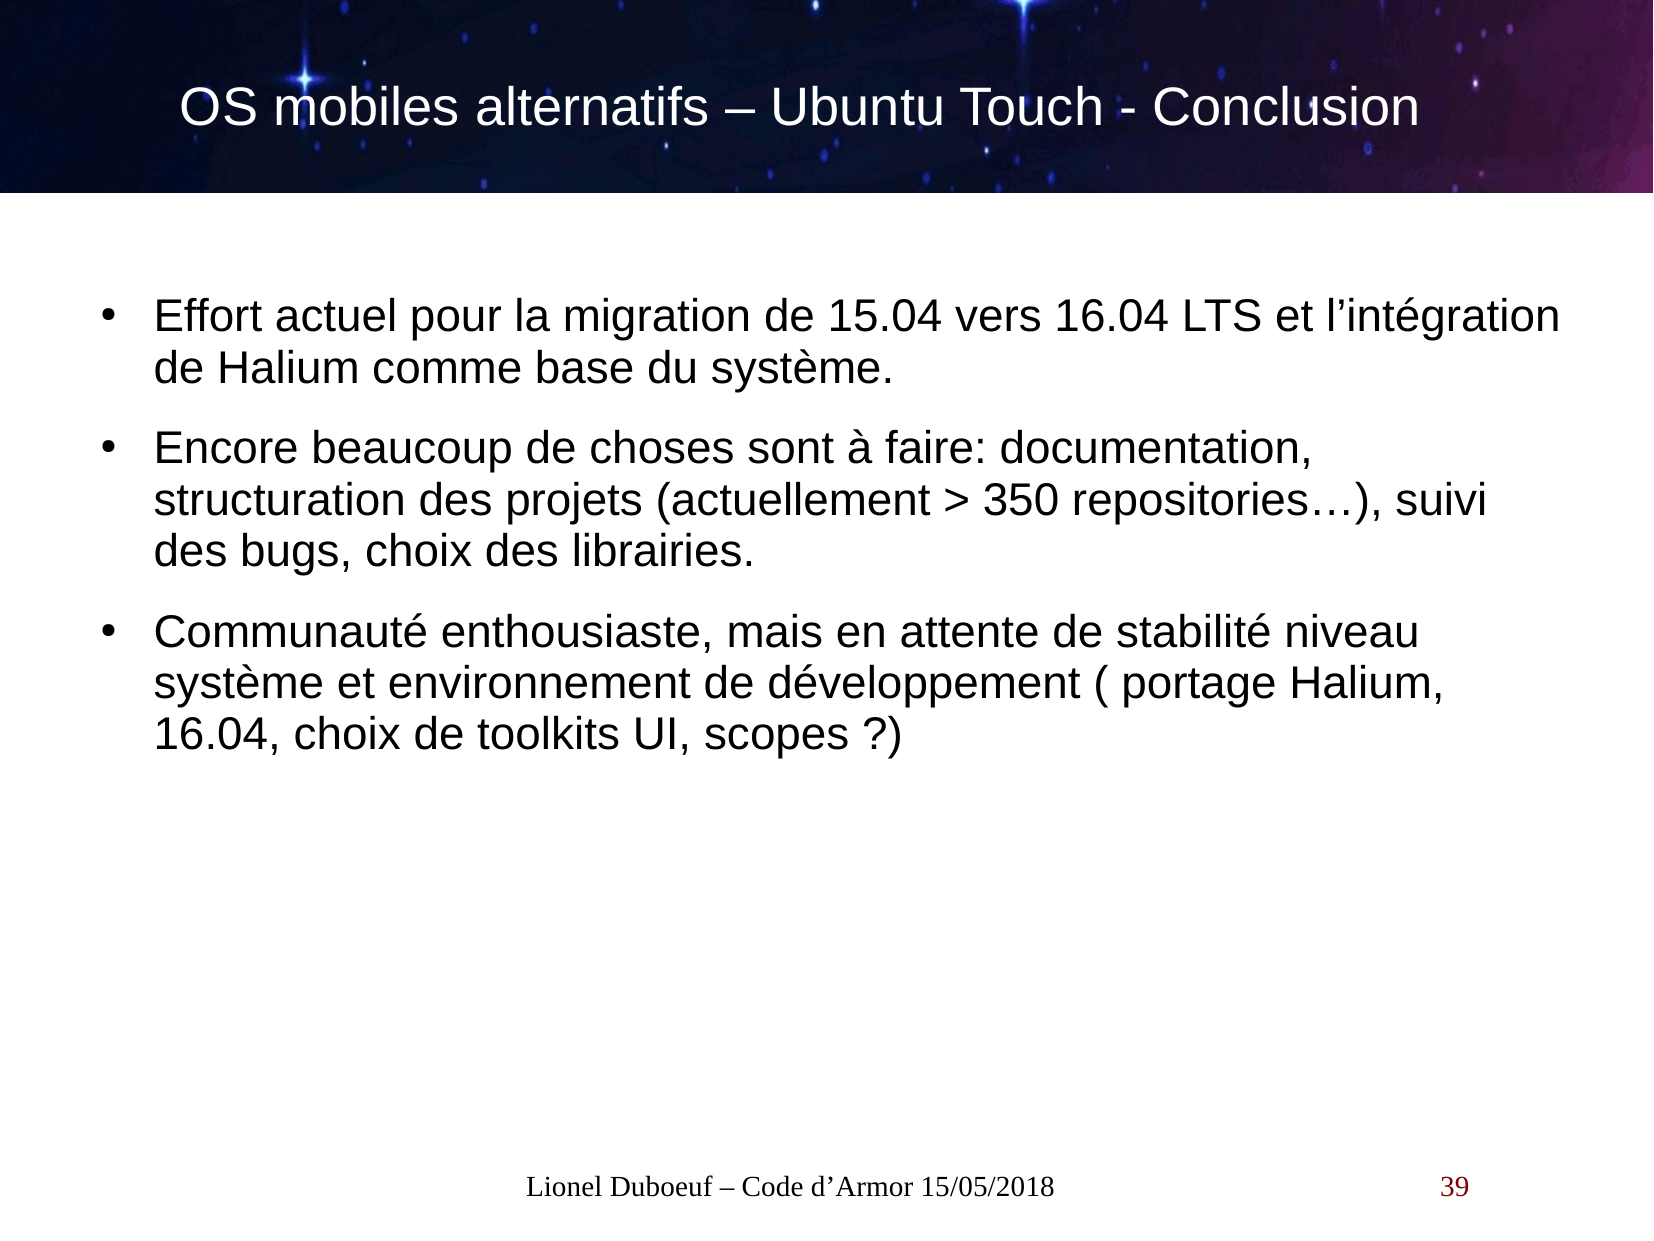

# OS mobiles alternatifs – Ubuntu Touch - Conclusion
Effort actuel pour la migration de 15.04 vers 16.04 LTS et l’intégration de Halium comme base du système.
Encore beaucoup de choses sont à faire: documentation, structuration des projets (actuellement > 350 repositories…), suivi des bugs, choix des librairies.
Communauté enthousiaste, mais en attente de stabilité niveau système et environnement de développement ( portage Halium, 16.04, choix de toolkits UI, scopes ?)
39